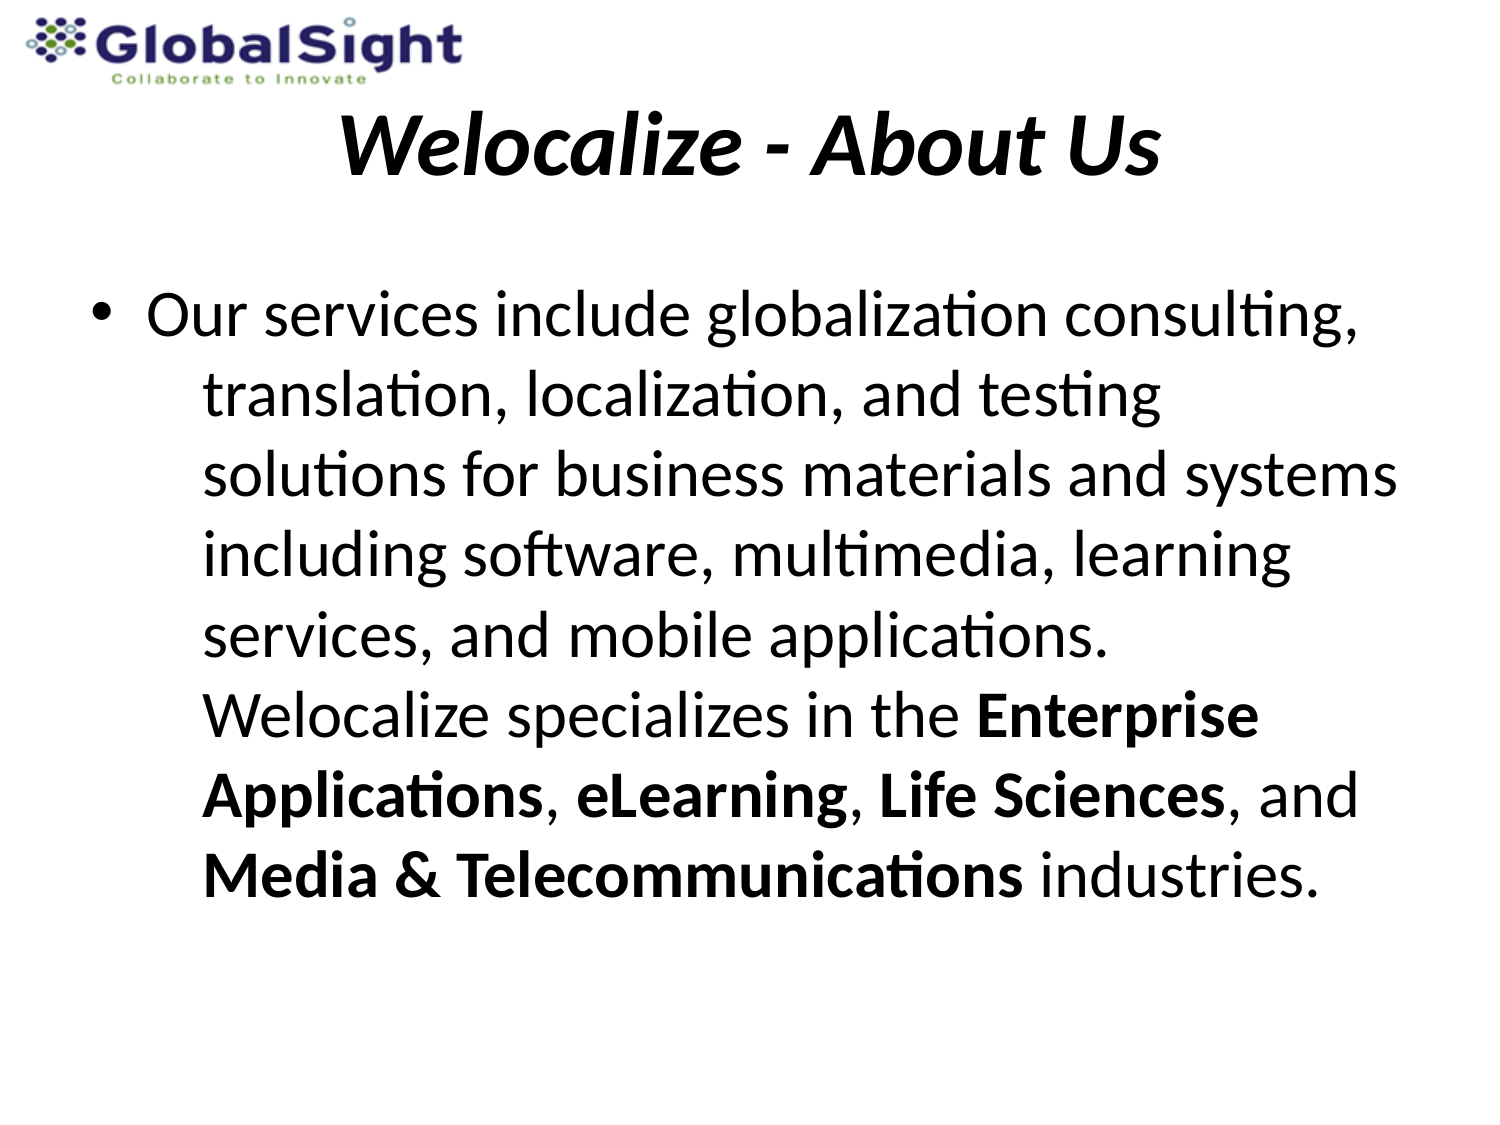

# Welocalize - About Us
Our services include globalization consulting, translation, localization, and testing solutions for business materials and systems including software, multimedia, learning services, and mobile applications. Welocalize specializes in the Enterprise Applications, eLearning, Life Sciences, and Media & Telecommunications industries.